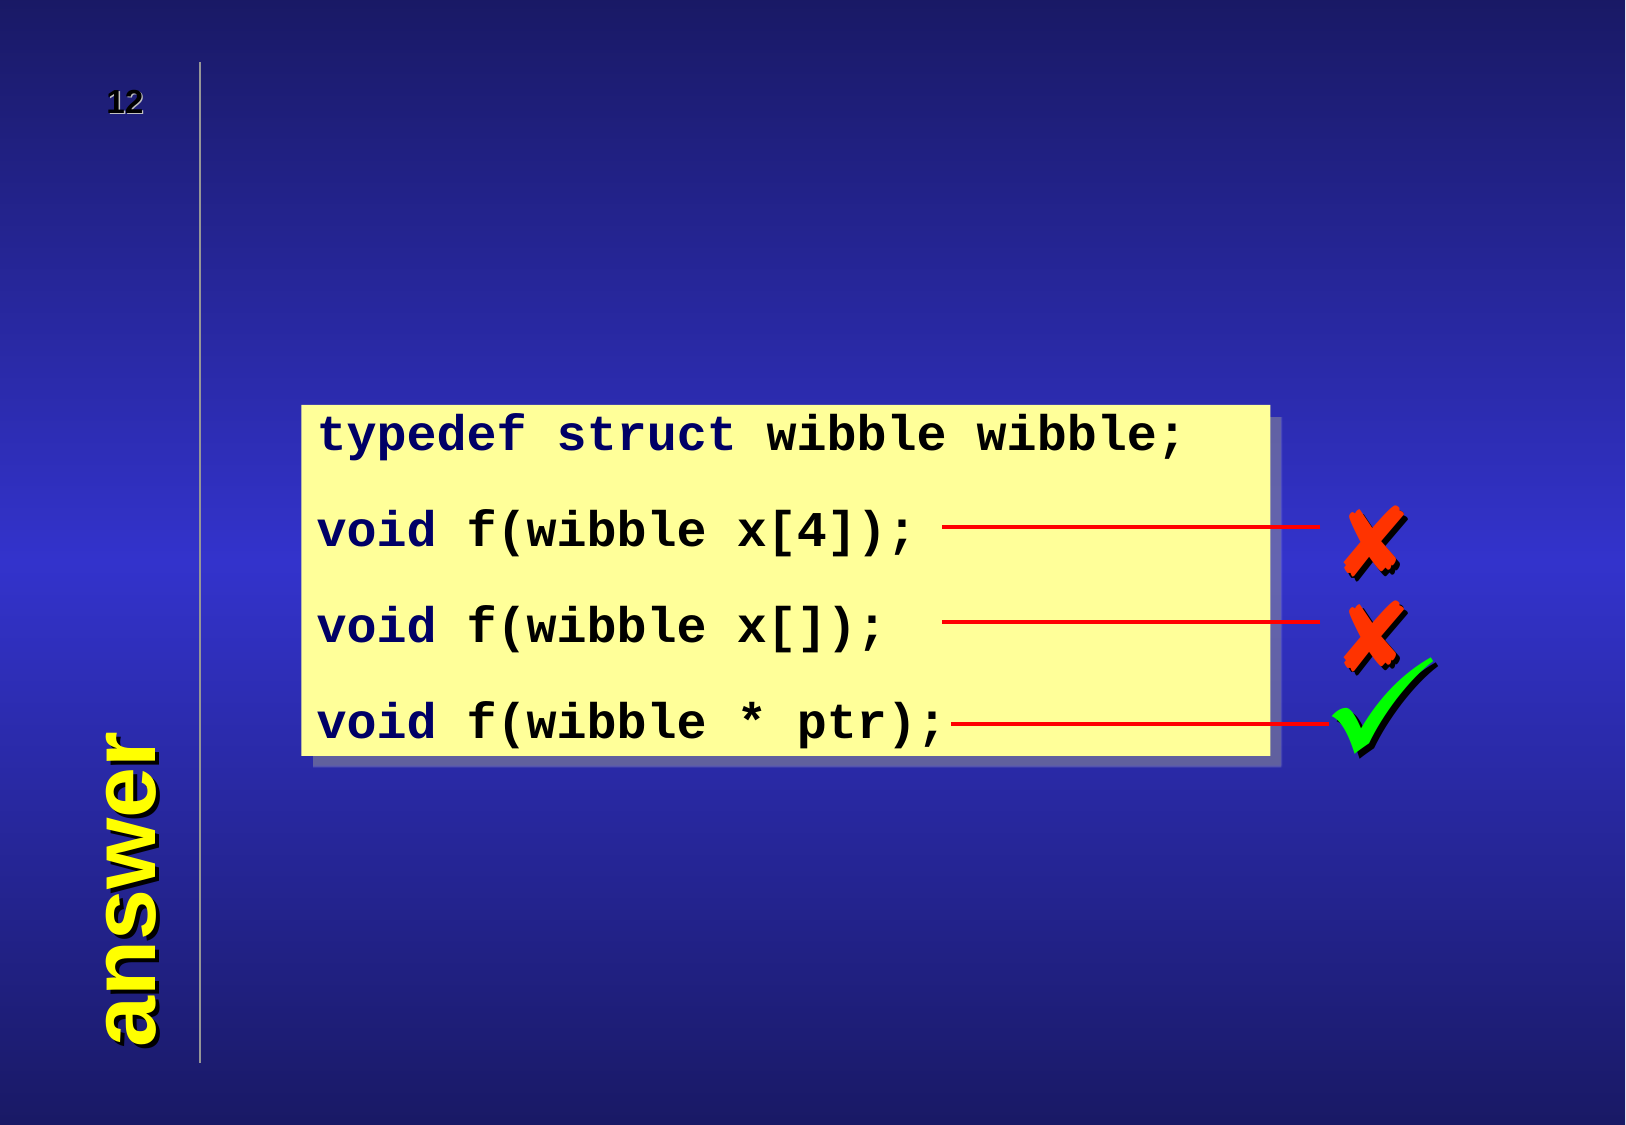

12
typedef struct wibble wibble;
void f(wibble x[4]);
void f(wibble x[]);
void f(wibble * ptr);


# answer
